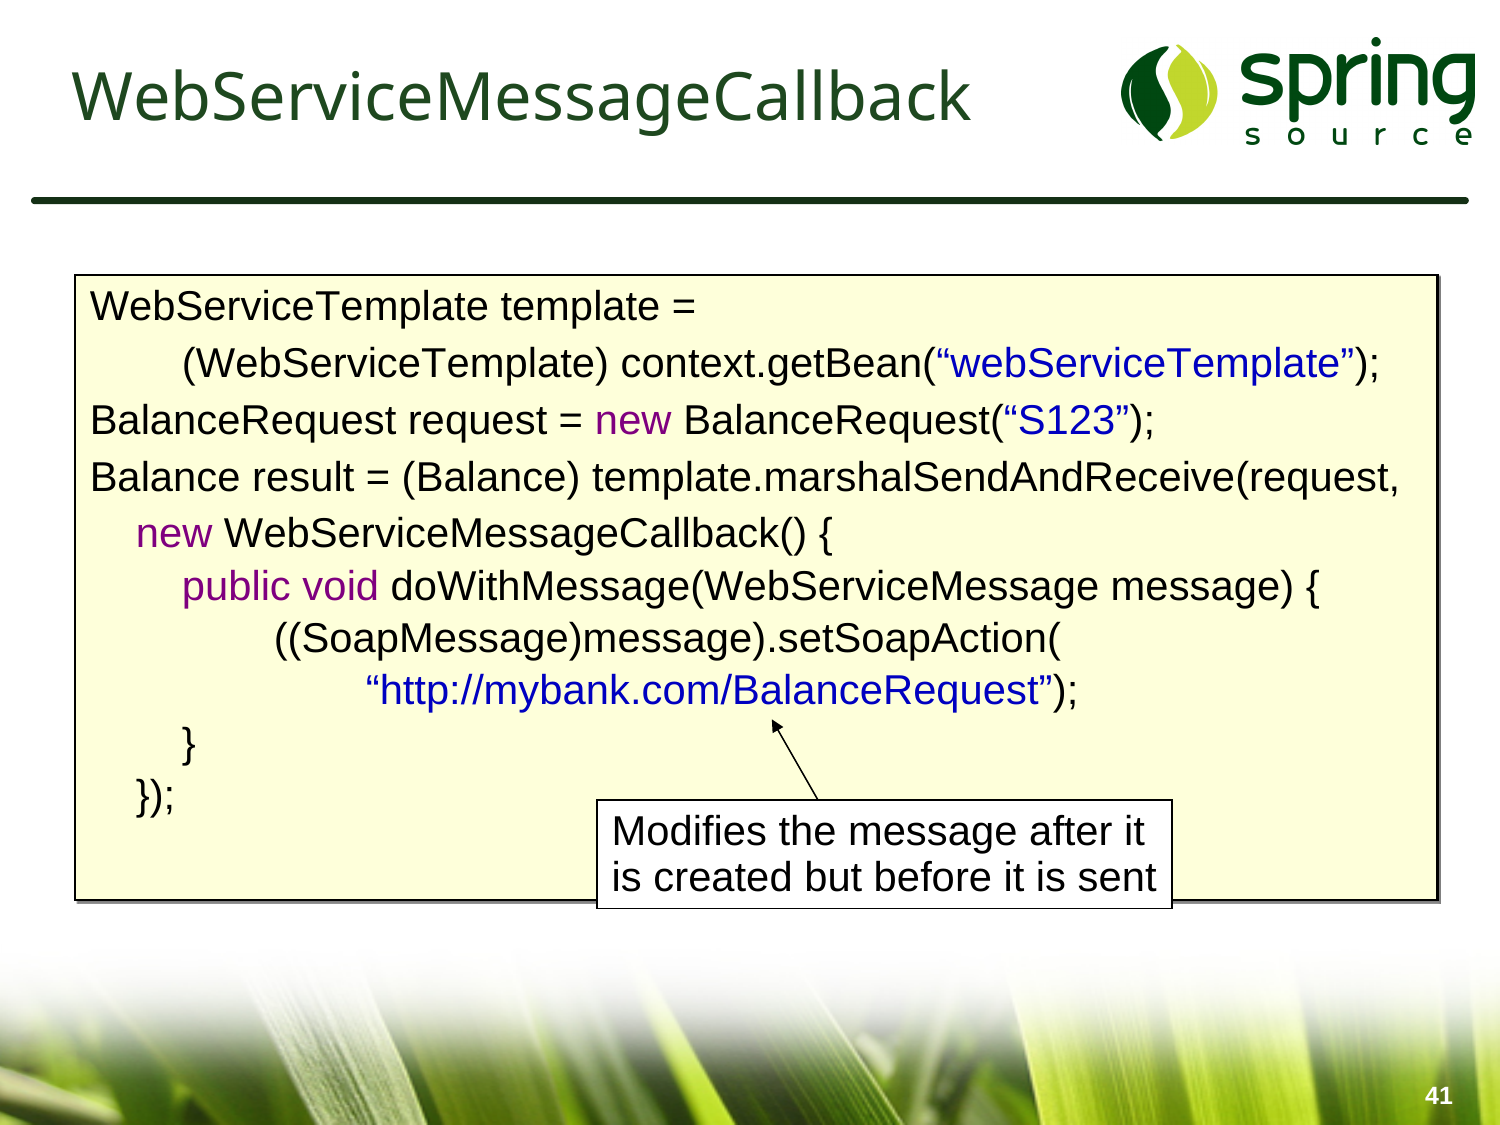

# WebServiceMessageCallback
WebServiceTemplate template =
 (WebServiceTemplate) context.getBean(“webServiceTemplate”);
BalanceRequest request = new BalanceRequest(“S123”);
Balance result = (Balance) template.marshalSendAndReceive(request,
 new WebServiceMessageCallback() {
 public void doWithMessage(WebServiceMessage message) {
 ((SoapMessage)message).setSoapAction(
 “http://mybank.com/BalanceRequest”);
 }
 });
Modifies the message after it is created but before it is sent